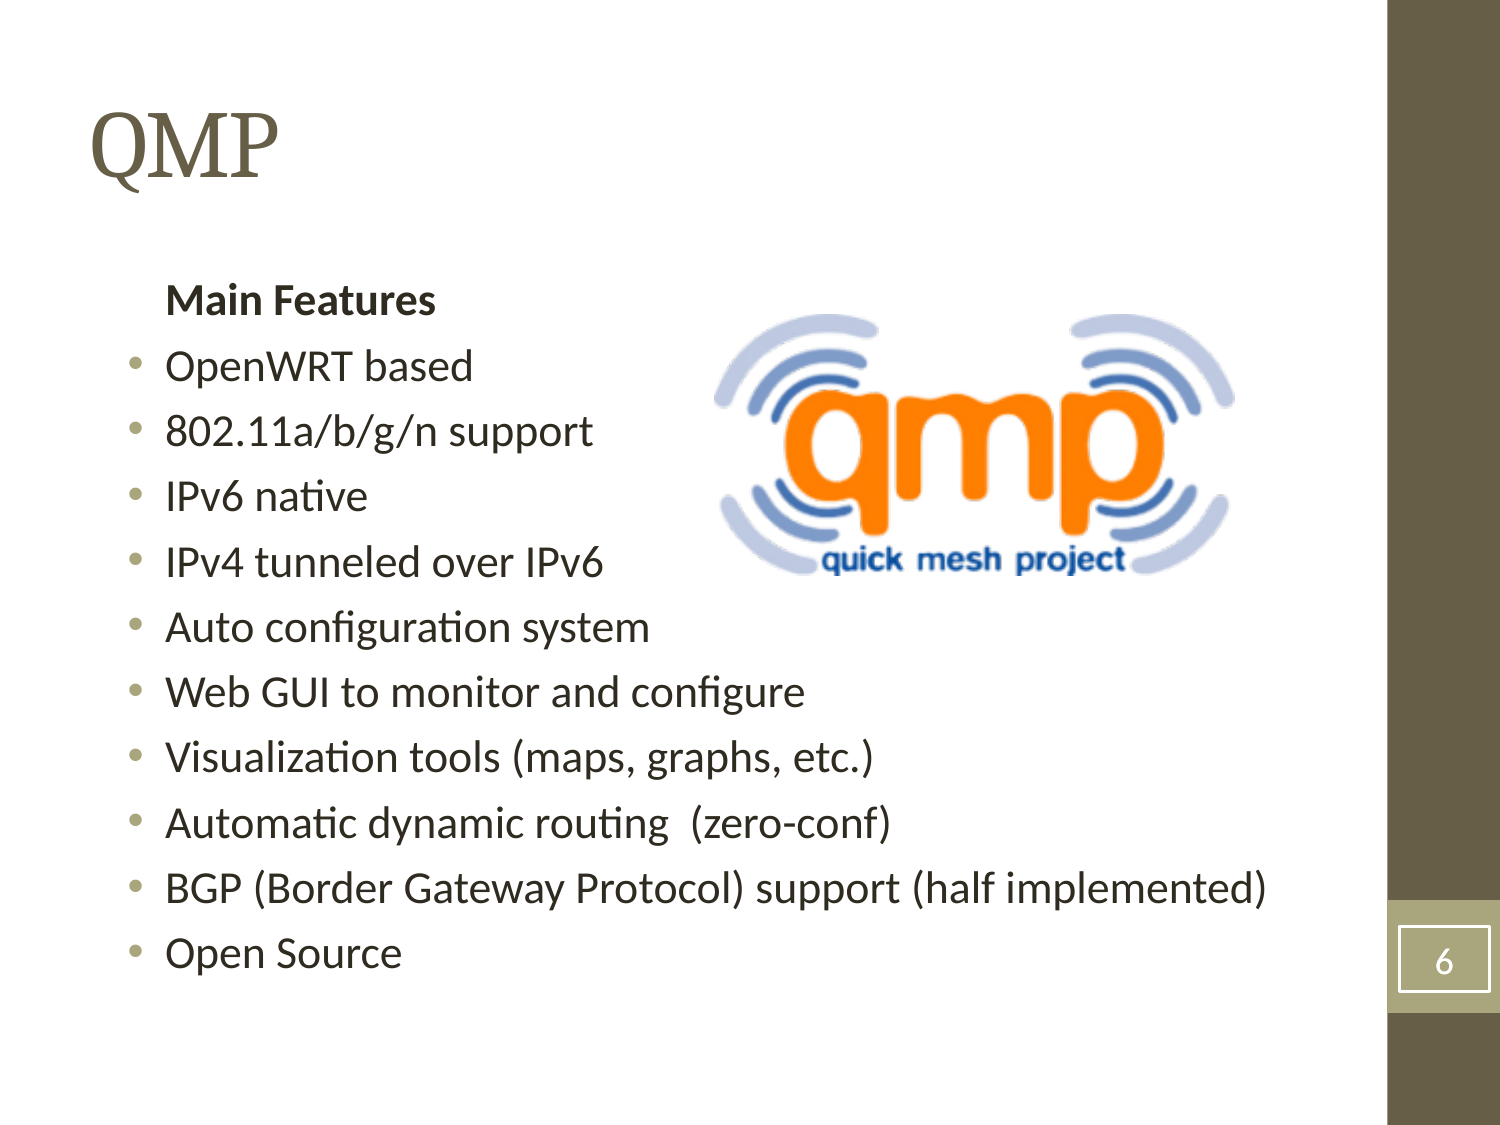

# QMP
Main Features
OpenWRT based
802.11a/b/g/n support
IPv6 native
IPv4 tunneled over IPv6
Auto configuration system
Web GUI to monitor and configure
Visualization tools (maps, graphs, etc.)
Automatic dynamic routing (zero-conf)
BGP (Border Gateway Protocol) support (half implemented)
Open Source
6